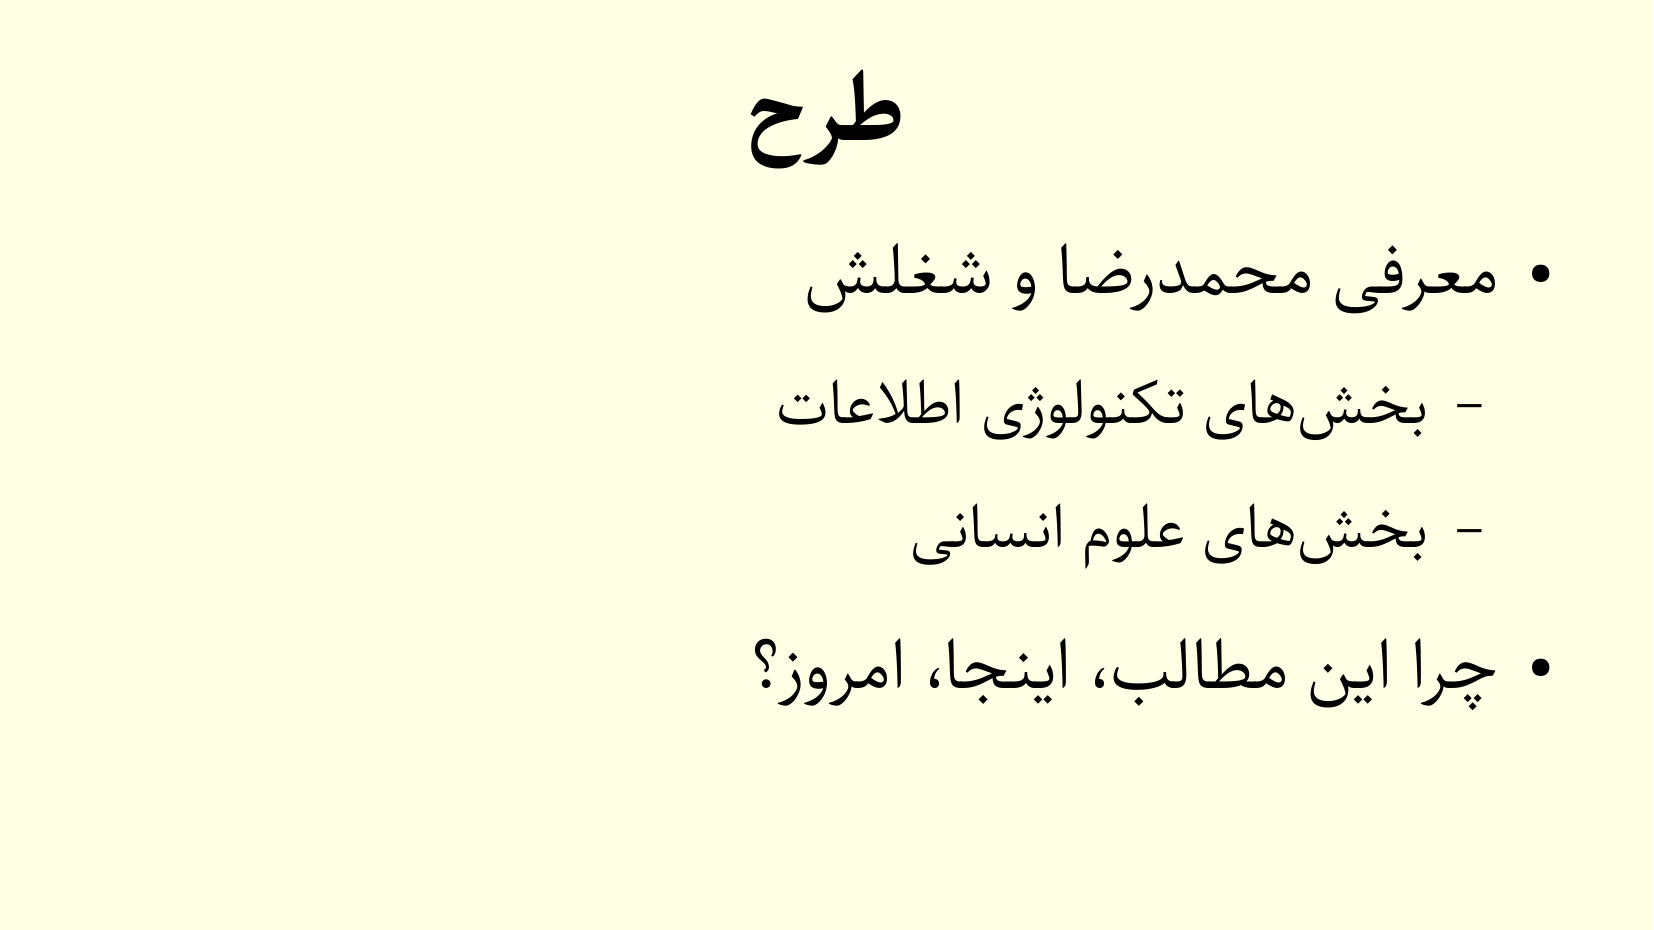

# طرح
معرفی محمدرضا و شغلش
بخش‌های تکنولوژی اطلاعات
بخش‌های علوم انسانی
چرا این مطالب، اینجا، امروز؟